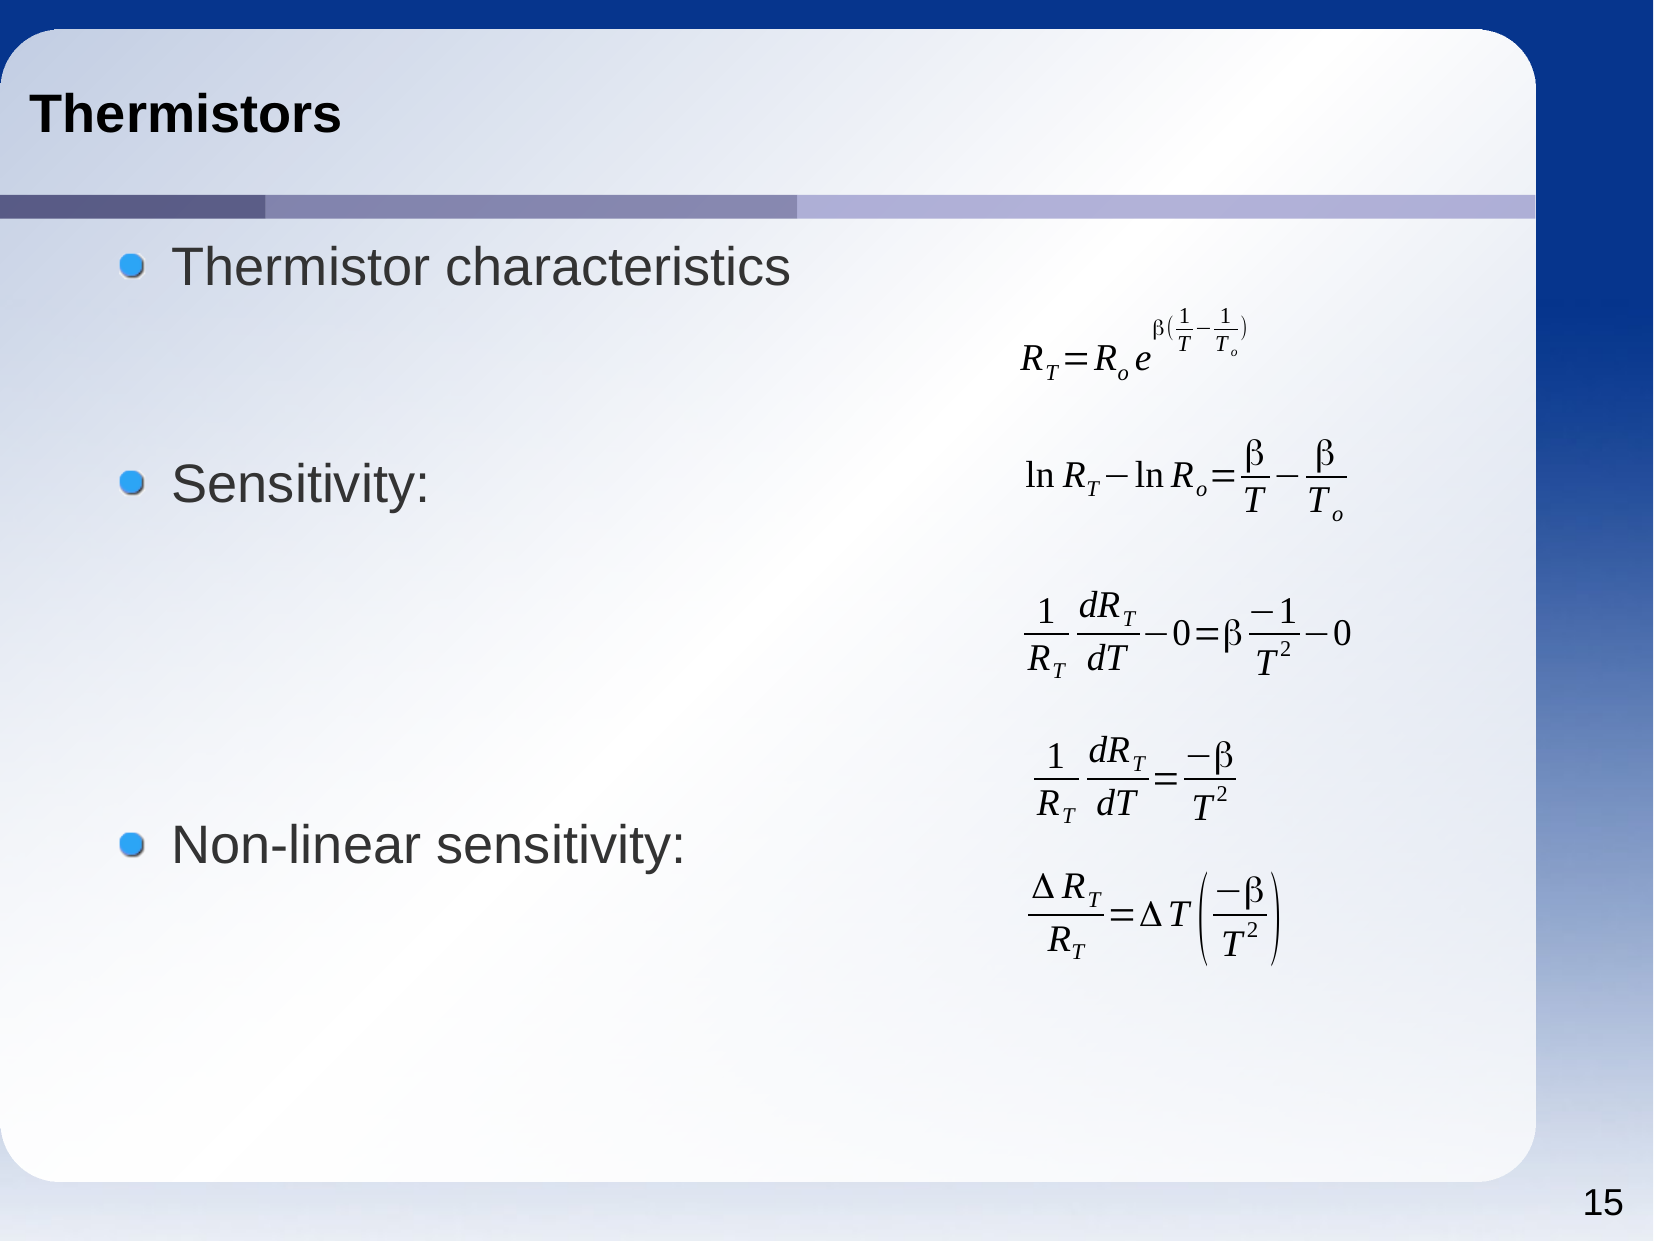

# Thermistors
Thermistor characteristics
Sensitivity:
Non-linear sensitivity:
15